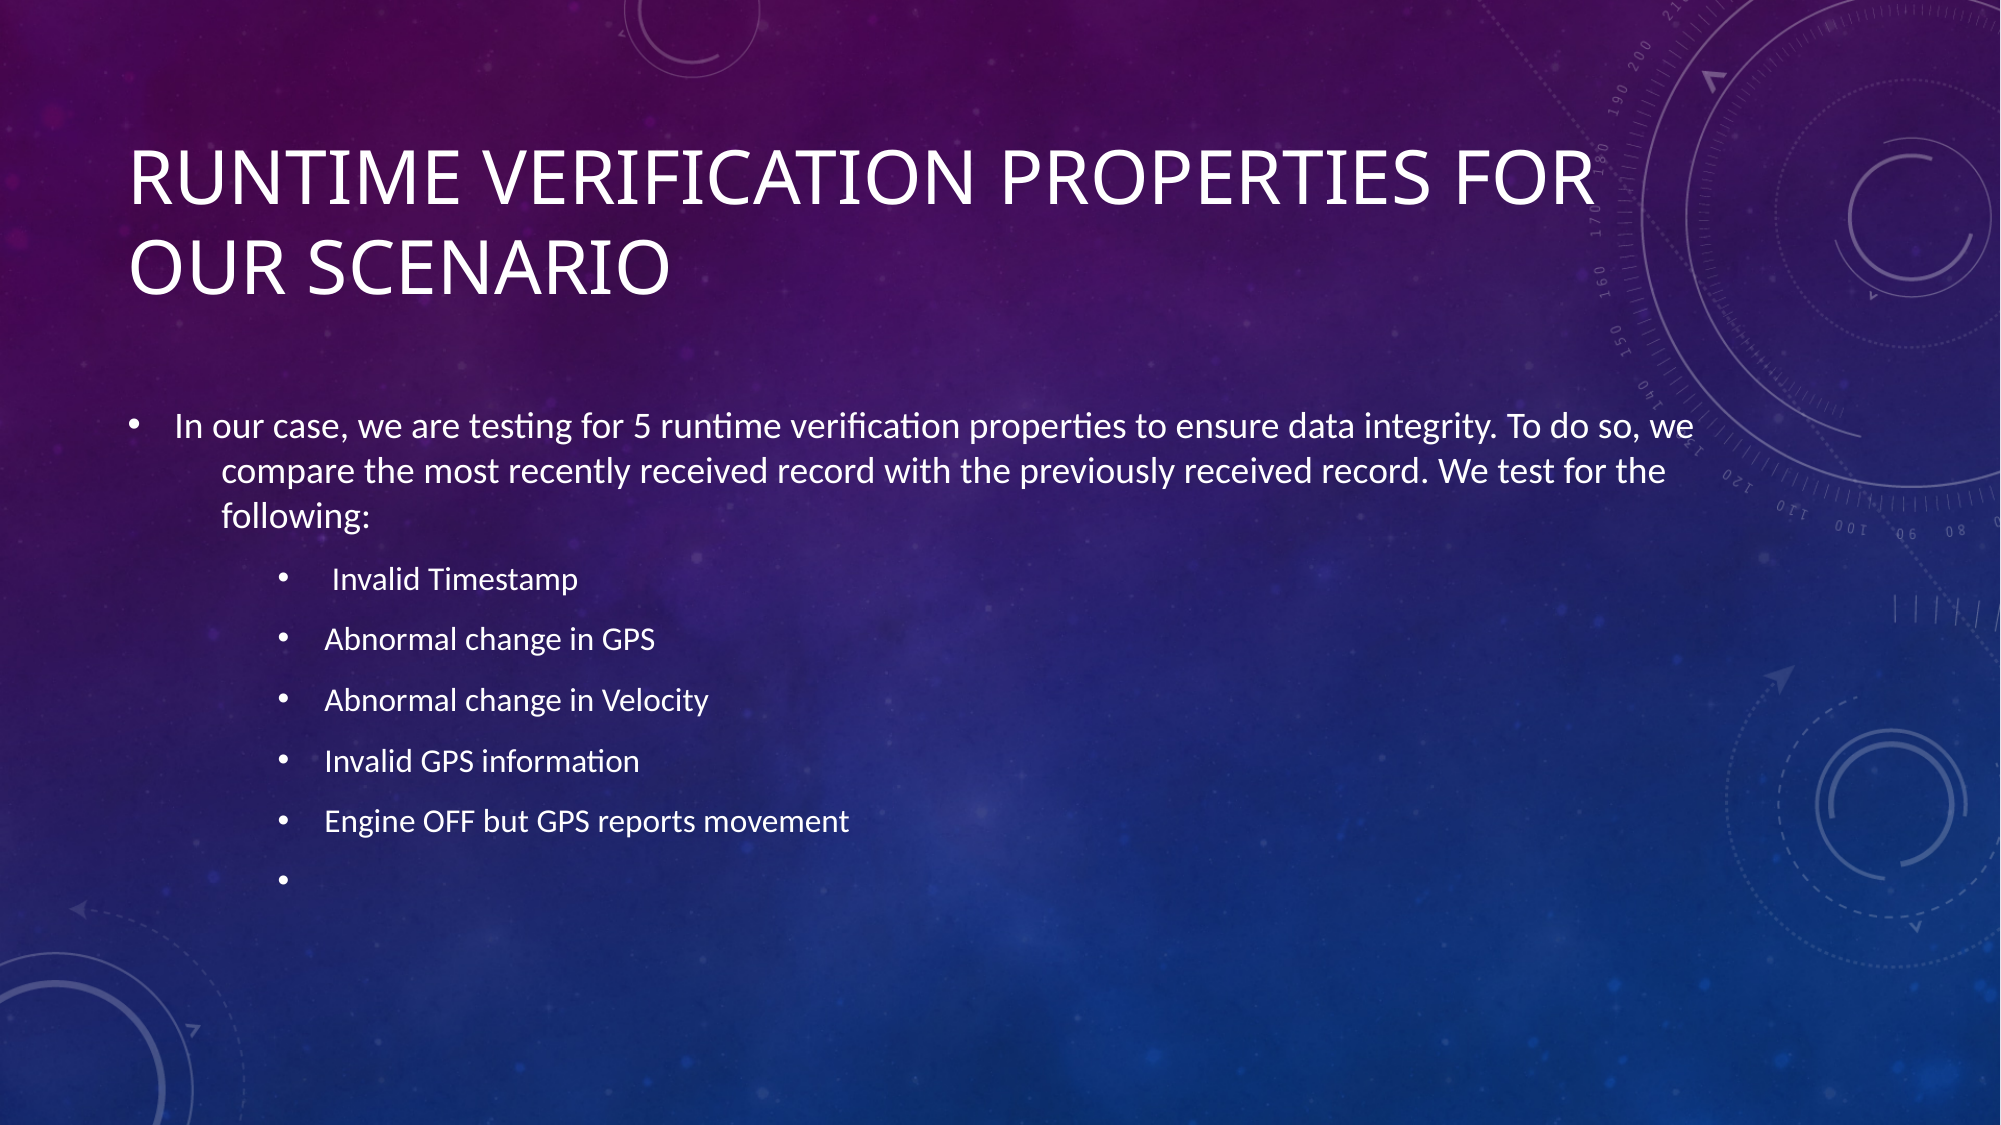

# Runtime Verification Properties for our scenario
In our case, we are testing for 5 runtime verification properties to ensure data integrity. To do so, we compare the most recently received record with the previously received record. We test for the following:
 Invalid Timestamp
Abnormal change in GPS
Abnormal change in Velocity
Invalid GPS information
Engine OFF but GPS reports movement